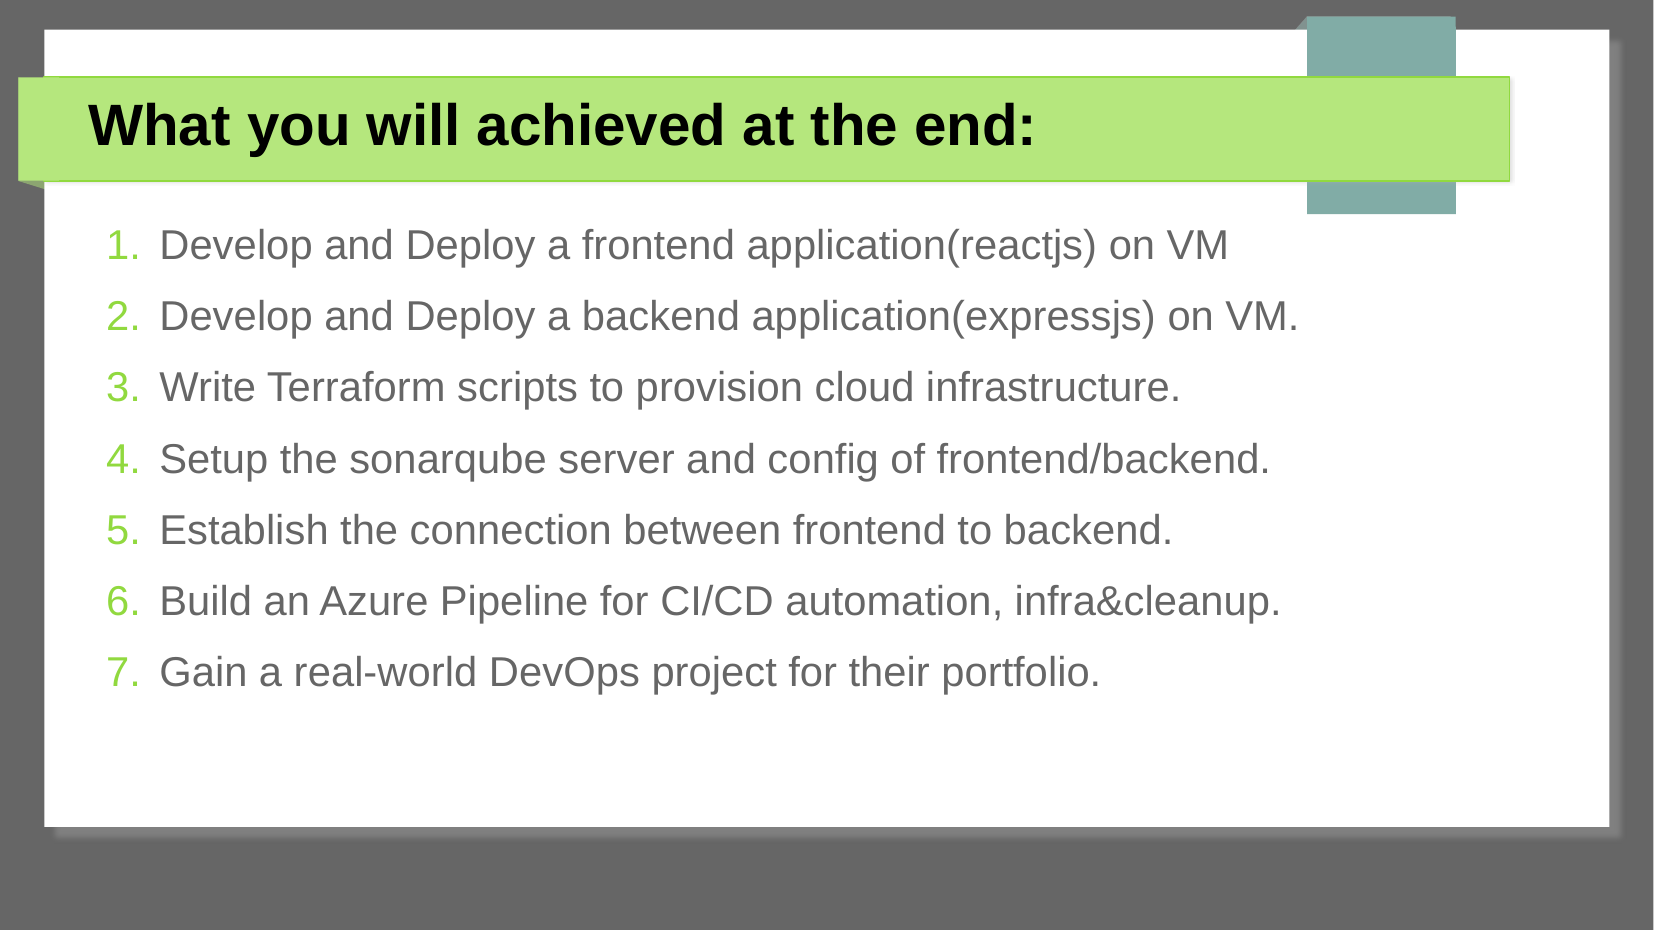

# What you will achieved at the end:
Develop and Deploy a frontend application(reactjs) on VM
Develop and Deploy a backend application(expressjs) on VM.
Write Terraform scripts to provision cloud infrastructure.
Setup the sonarqube server and config of frontend/backend.
Establish the connection between frontend to backend.
Build an Azure Pipeline for CI/CD automation, infra&cleanup.
Gain a real-world DevOps project for their portfolio.